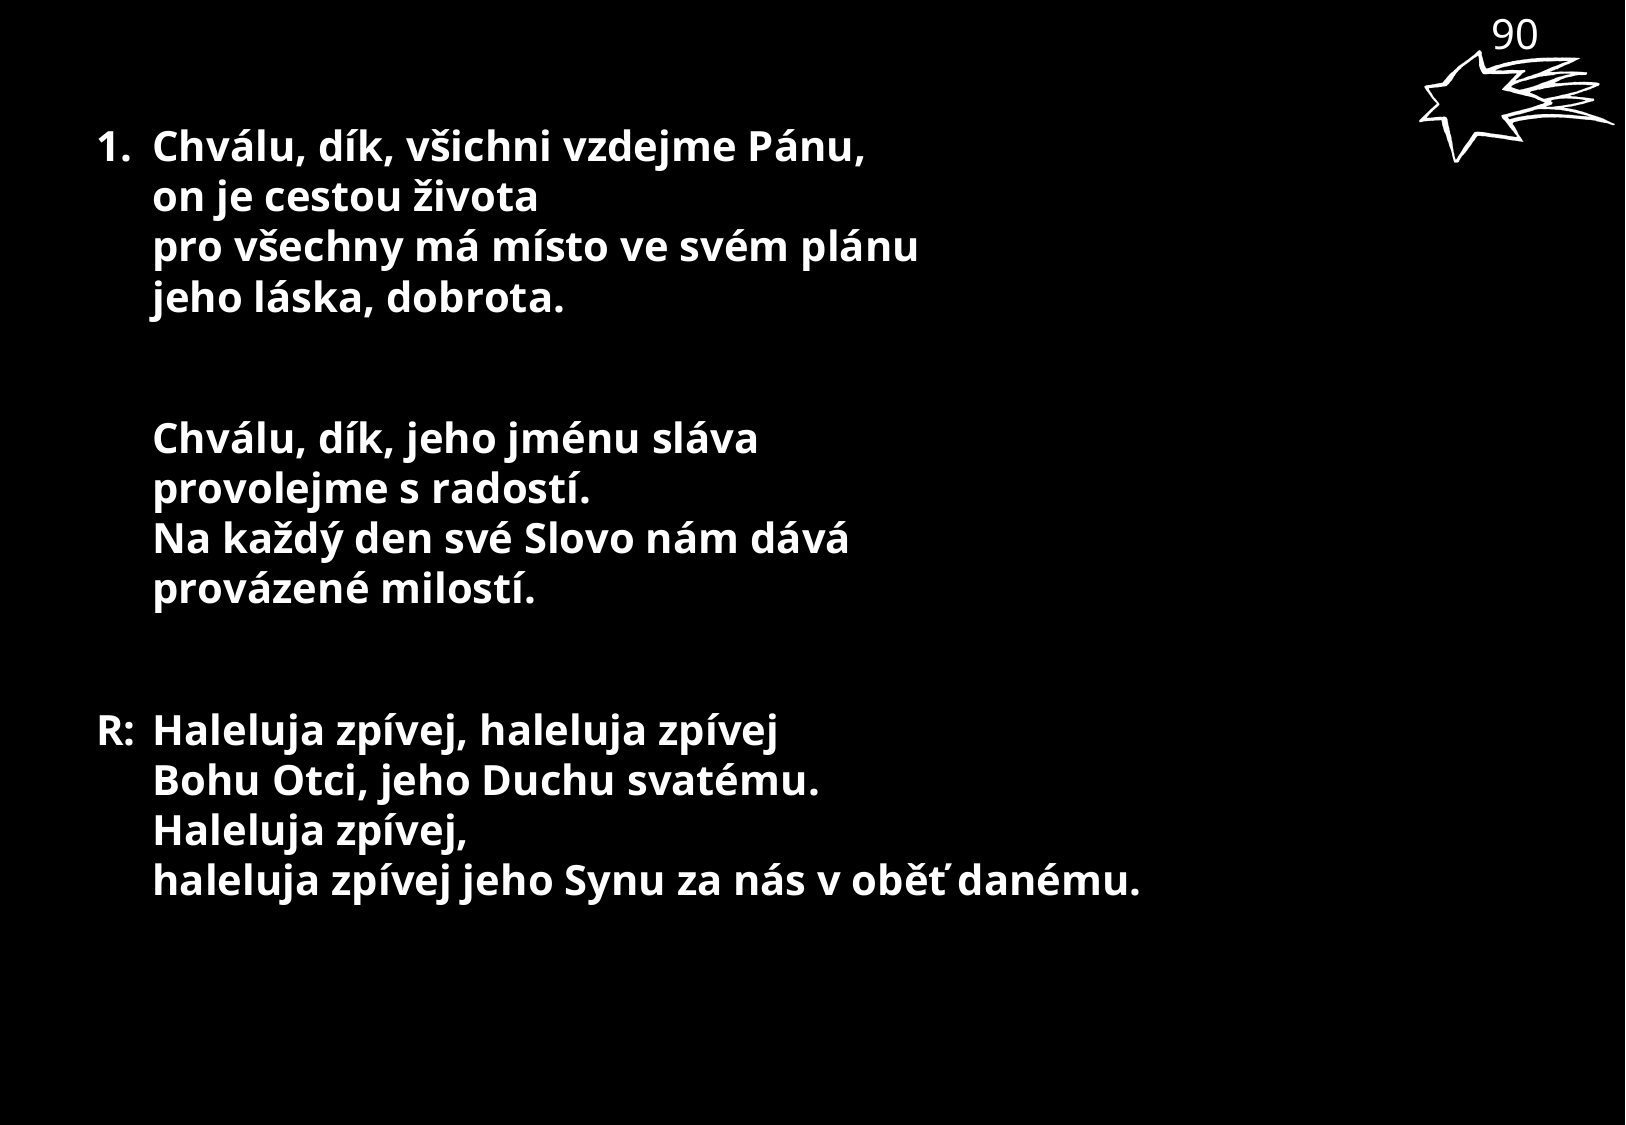

90
# Chválu, dík, všichni vzdejme Pánu, on je cestou života pro všechny má místo ve svém plánu jeho láska, dobrota.
	Chválu, dík, jeho jménu sláva
provolejme s radostí.
Na každý den své Slovo nám dává
provázené milostí.
R: 	Haleluja zpívej, haleluja zpívej
Bohu Otci, jeho Duchu svatému.
Haleluja zpívej,
haleluja zpívej jeho Synu za nás v oběť danému.